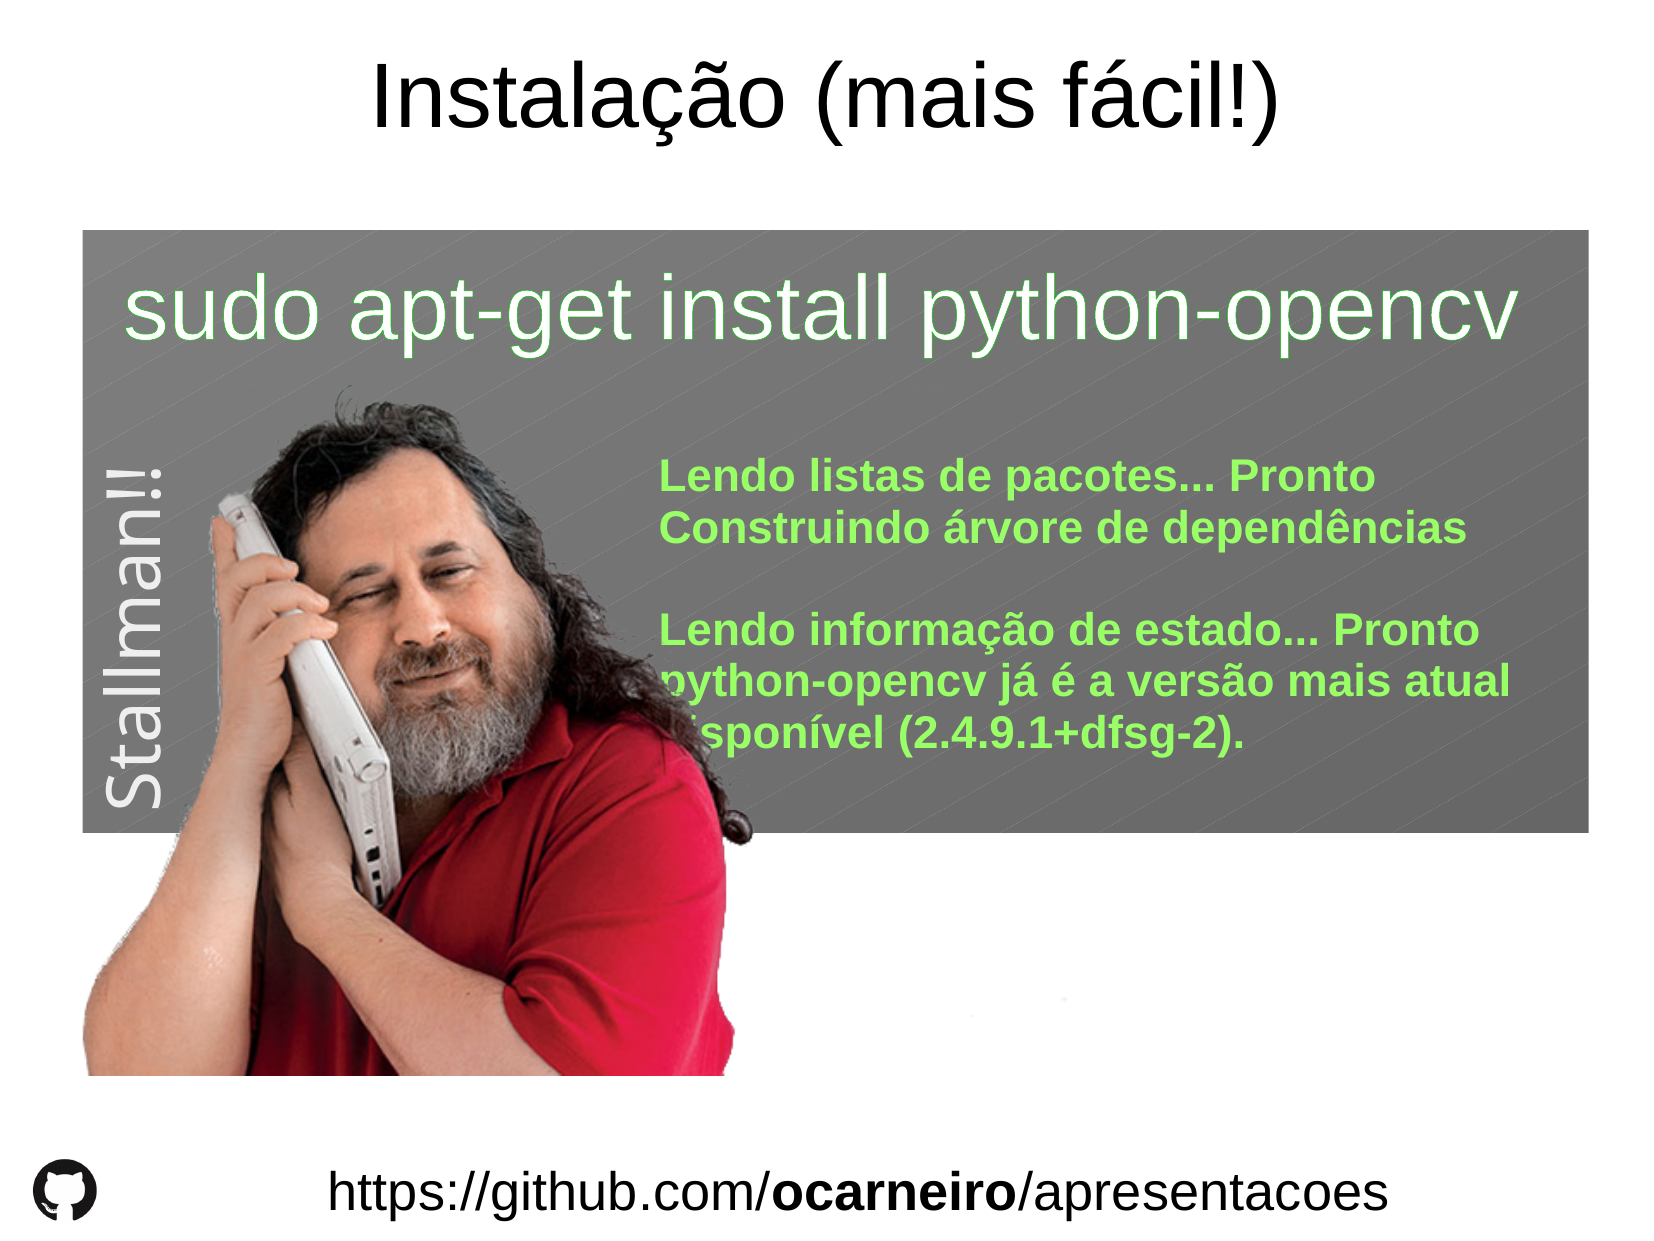

# Instalação (mais fácil!)
 sudo apt-get install python-opencv
Lendo listas de pacotes... Pronto
Construindo árvore de dependências
Lendo informação de estado... Pronto
python-opencv já é a versão mais atual disponível (2.4.9.1+dfsg-2).
Stallman!!
https://github.com/ocarneiro/apresentacoes